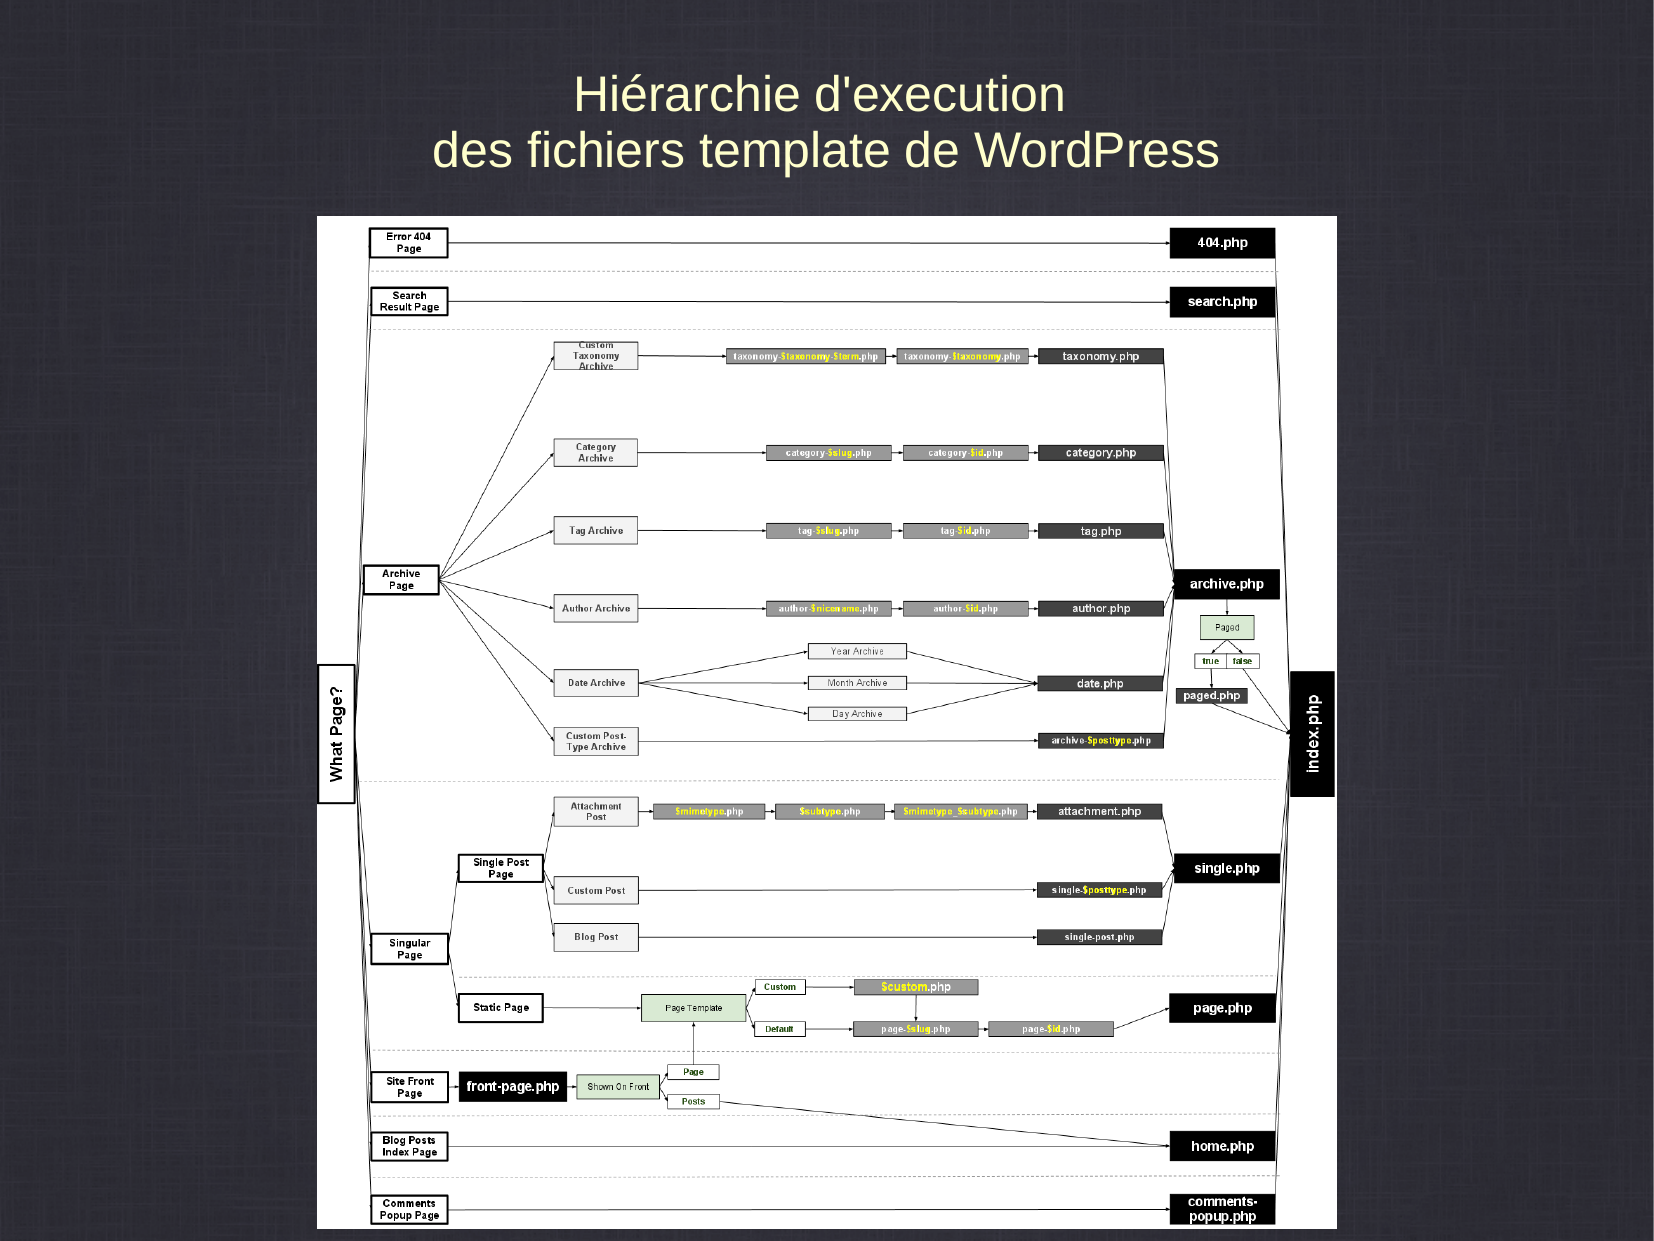

Hiérarchie d'execution
des fichiers template de WordPress